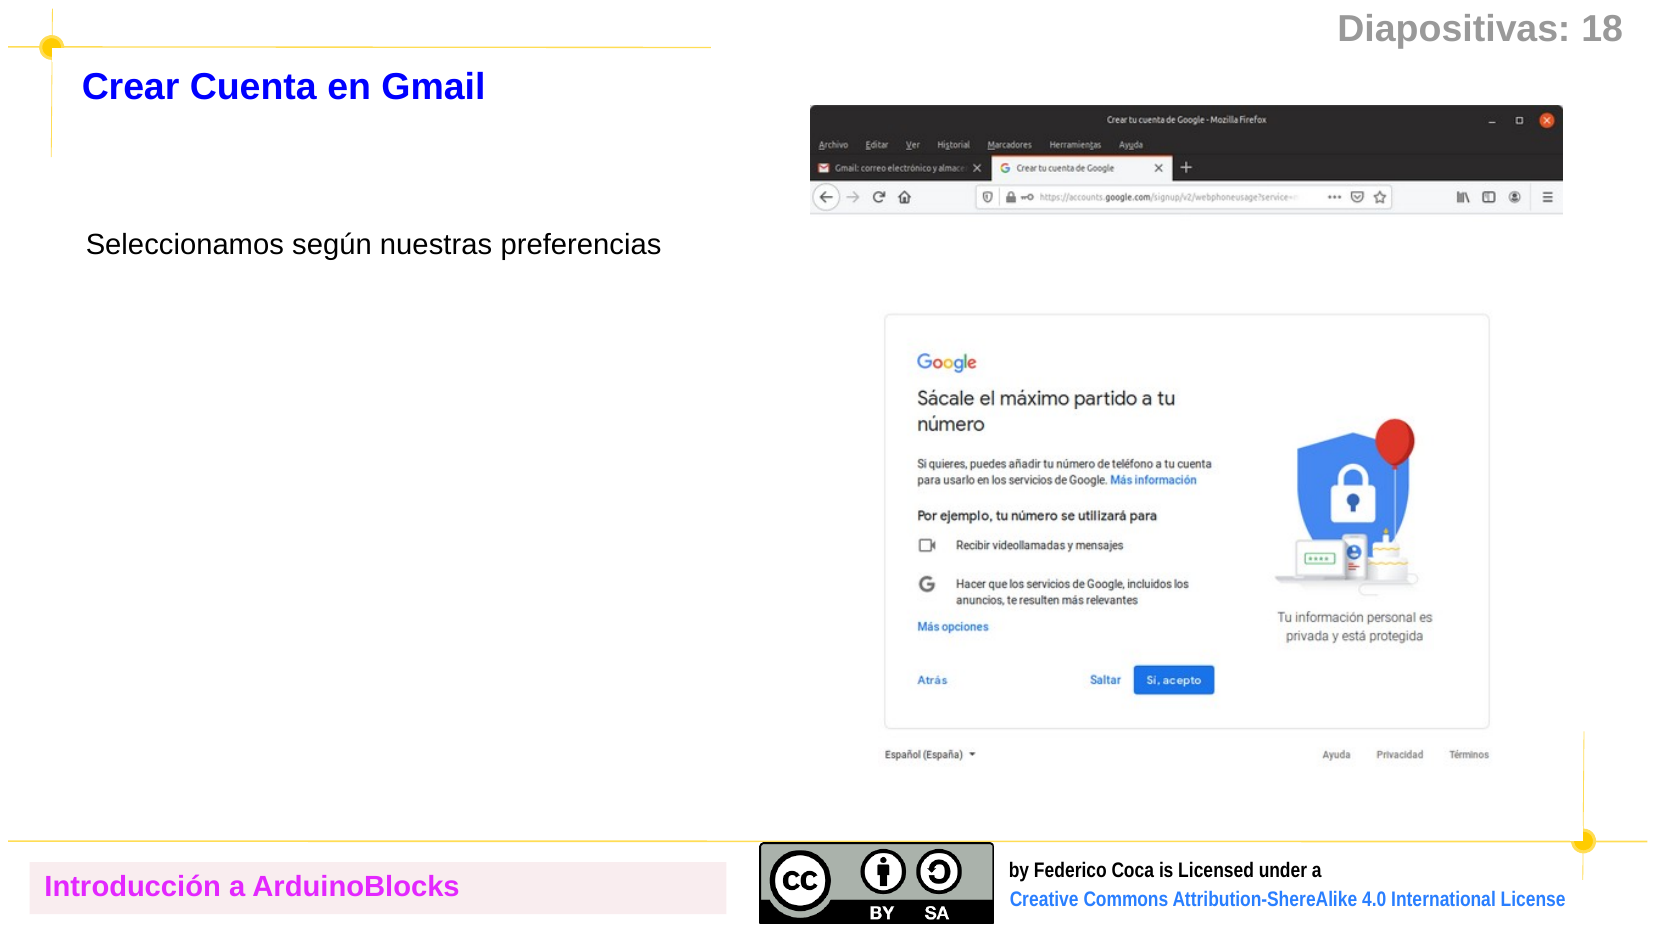

Diapositivas: 18
Crear Cuenta en Gmail
Seleccionamos según nuestras preferencias
Introducción a ArduinoBlocks